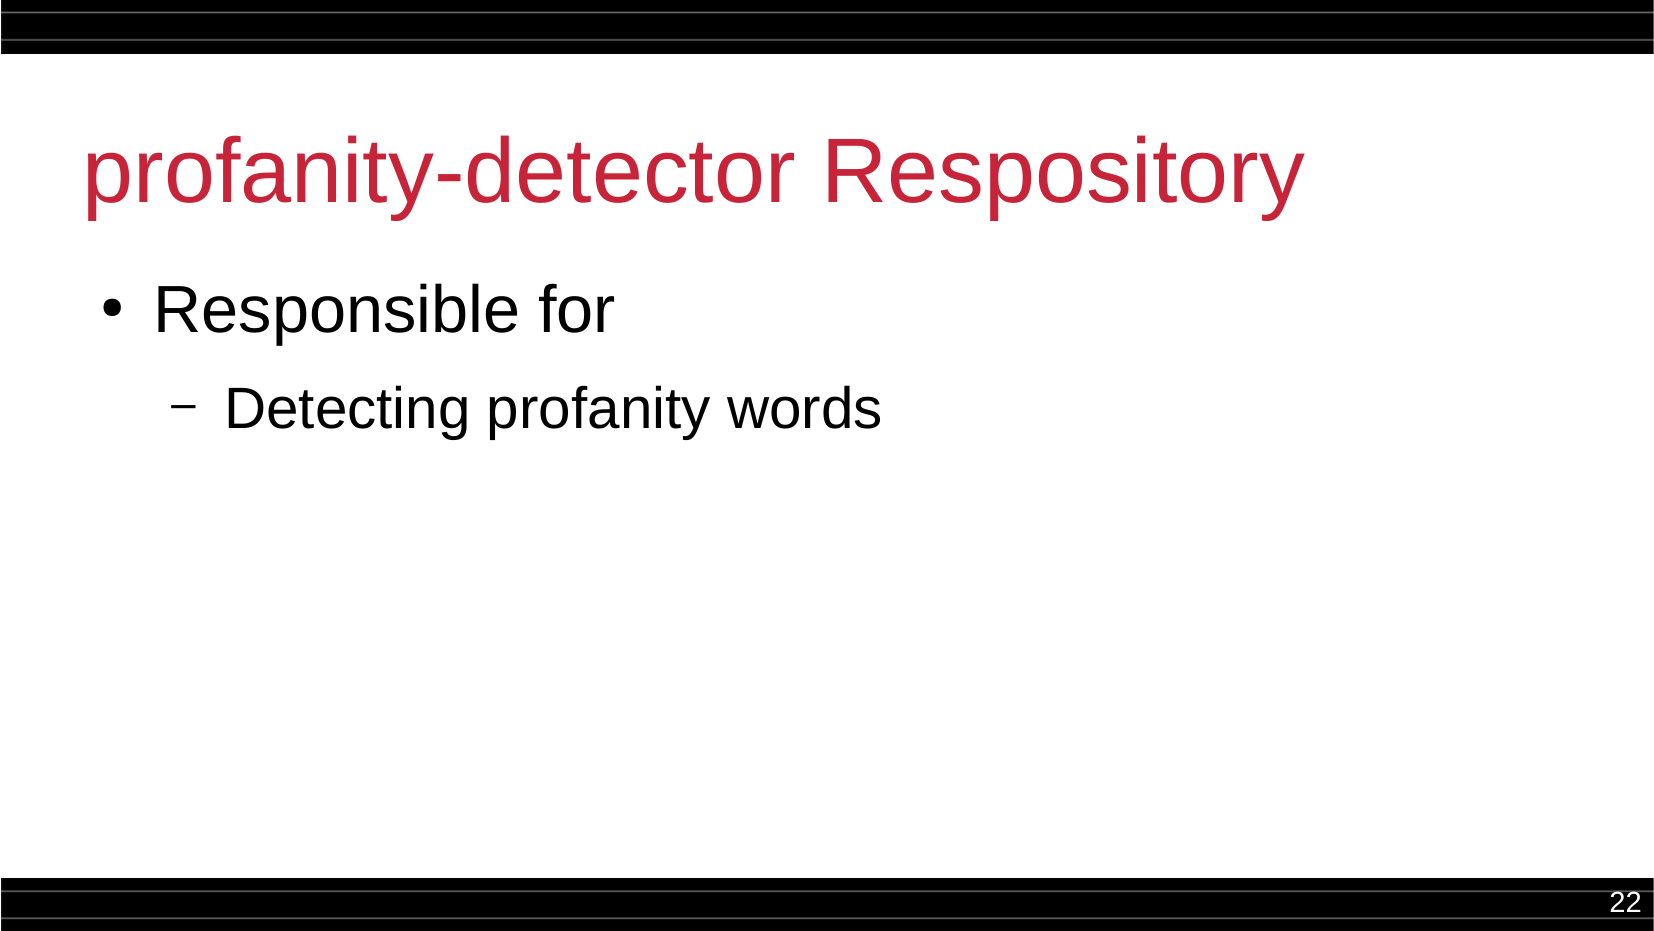

# profanity-detector Respository
Responsible for
Detecting profanity words